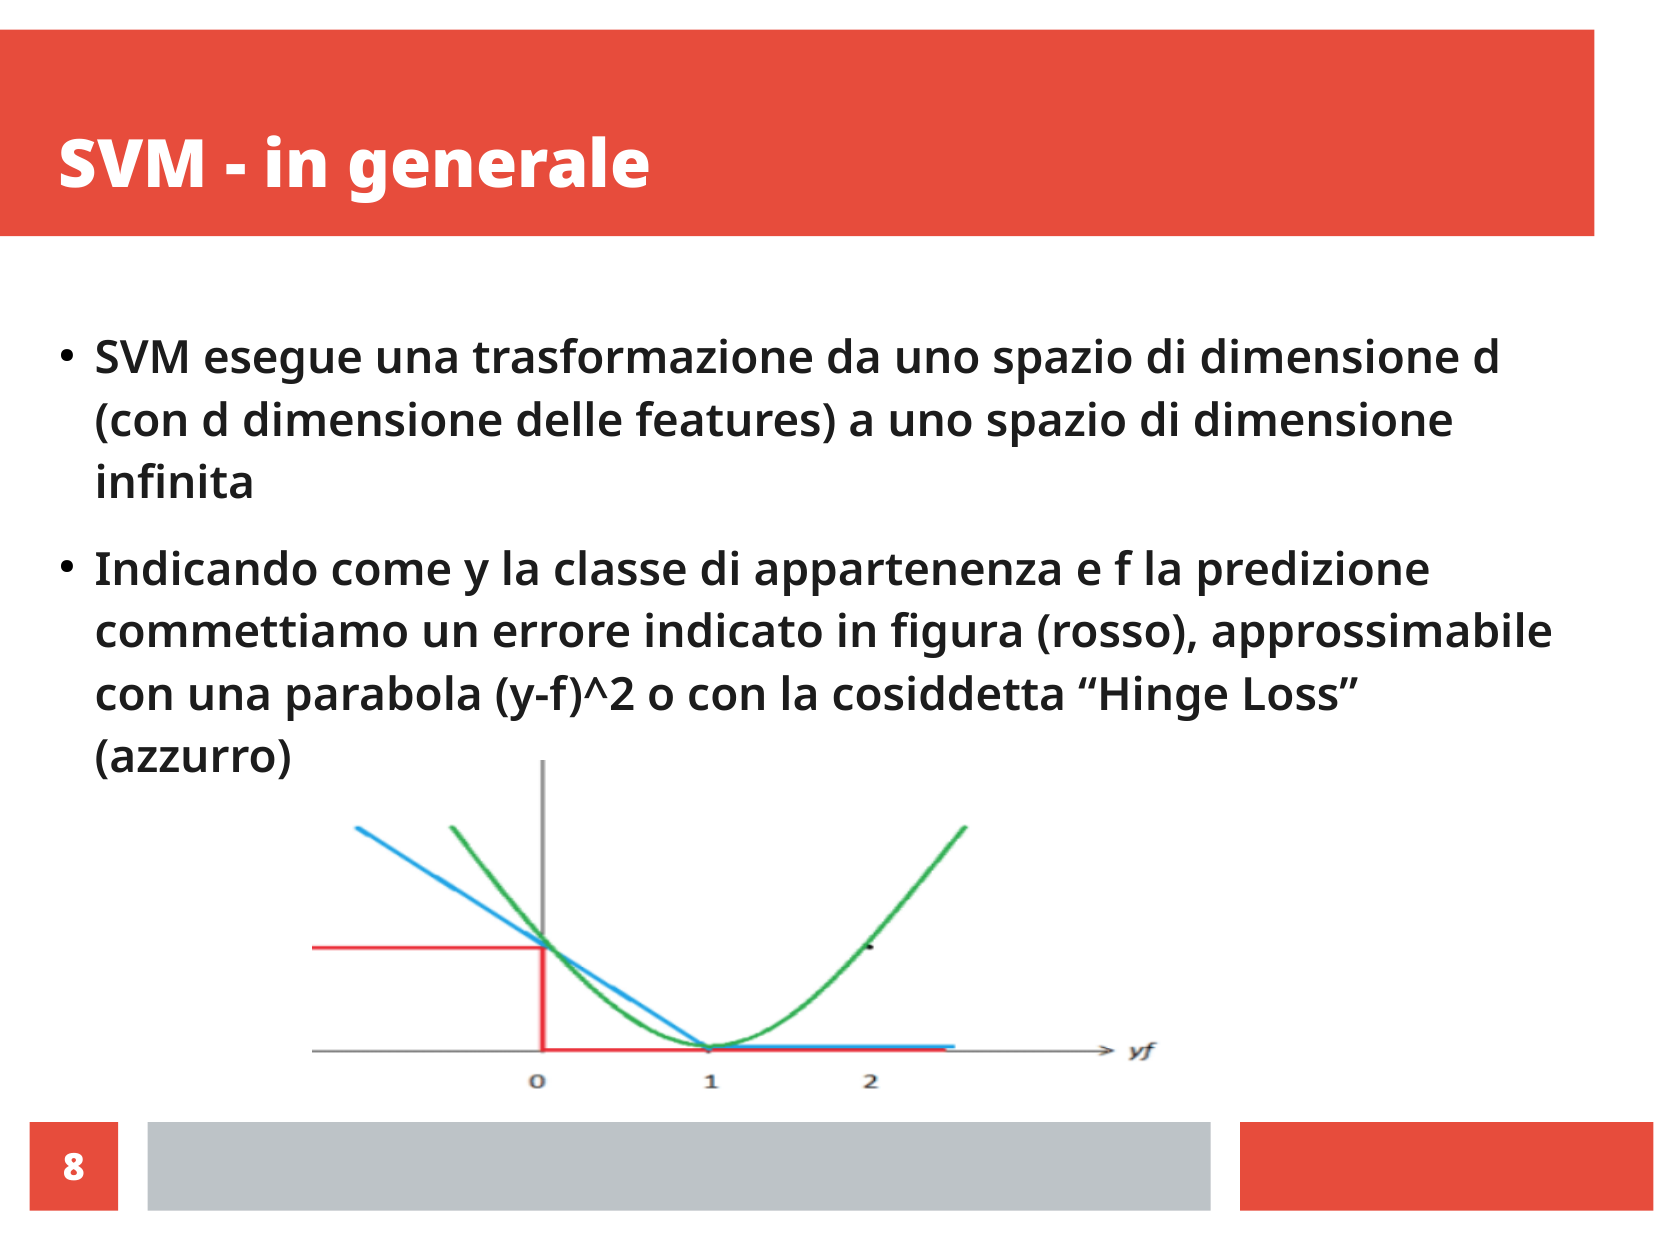

# SVM - in generale
SVM esegue una trasformazione da uno spazio di dimensione d (con d dimensione delle features) a uno spazio di dimensione infinita
Indicando come y la classe di appartenenza e f la predizione commettiamo un errore indicato in figura (rosso), approssimabile con una parabola (y-f)^2 o con la cosiddetta “Hinge Loss” (azzurro)
8